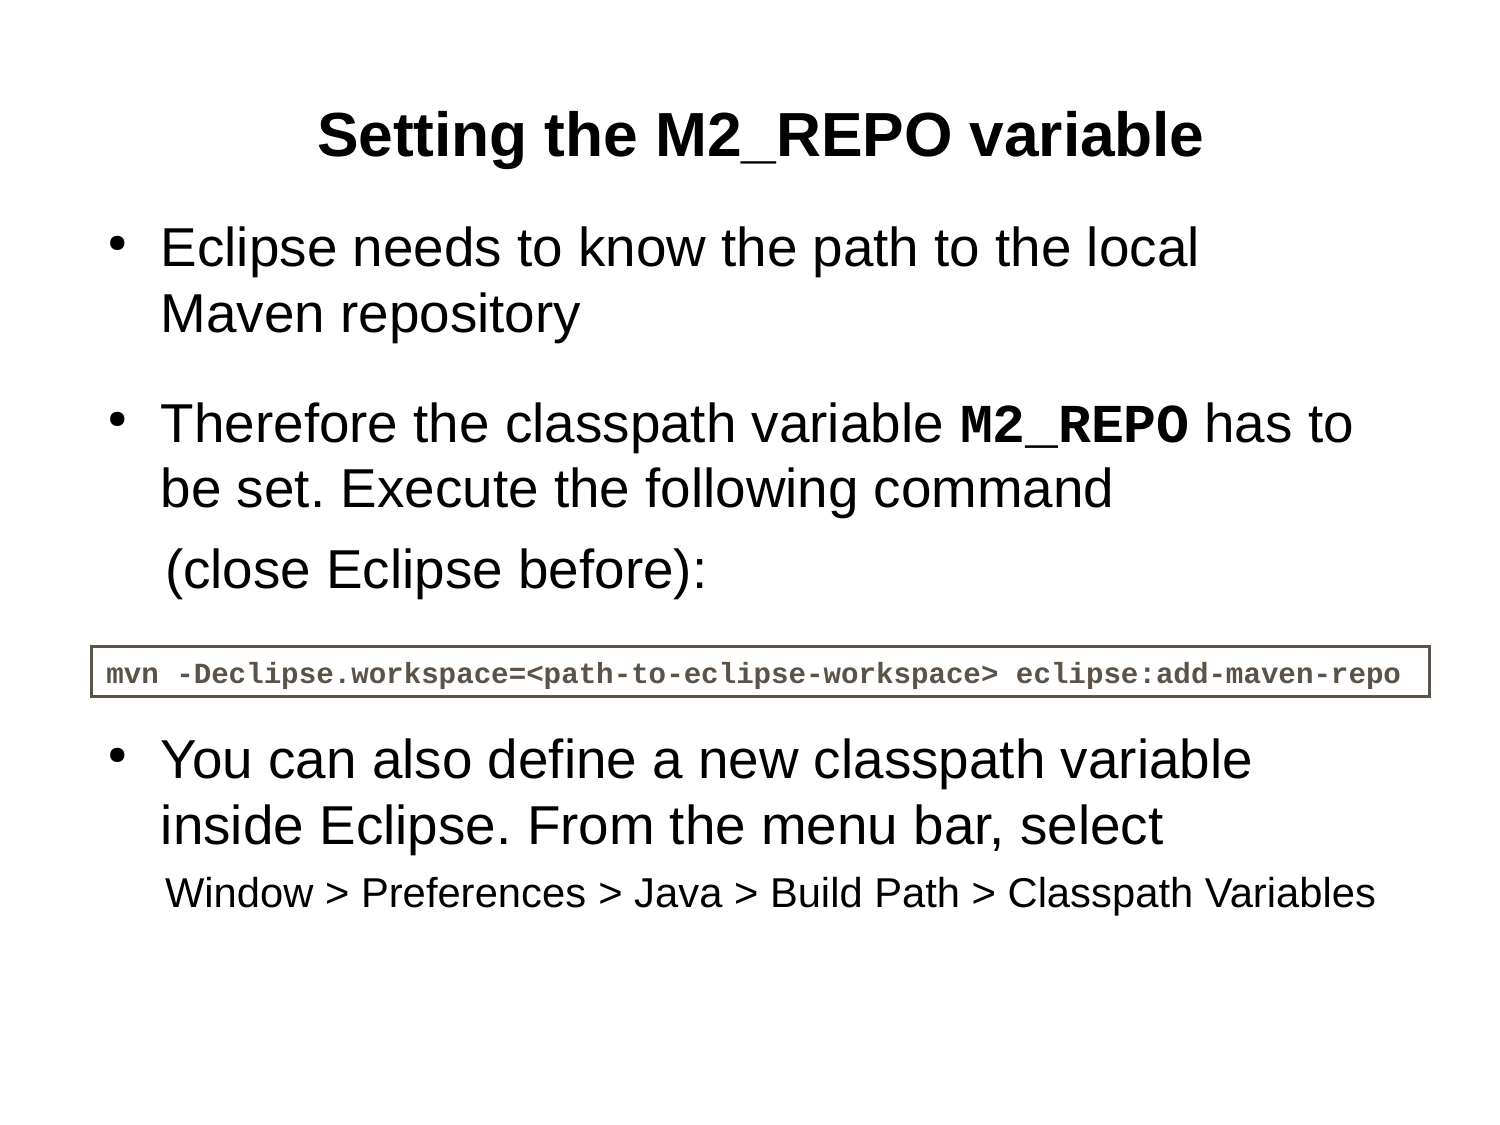

# Setting the M2_REPO variable
Eclipse needs to know the path to the local Maven repository
Therefore the classpath variable M2_REPO has to be set. Execute the following command
	(close Eclipse before):
You can also define a new classpath variable inside Eclipse. From the menu bar, select
	Window > Preferences > Java > Build Path > Classpath Variables
mvn -Declipse.workspace=<path-to-eclipse-workspace> eclipse:add-maven-repo